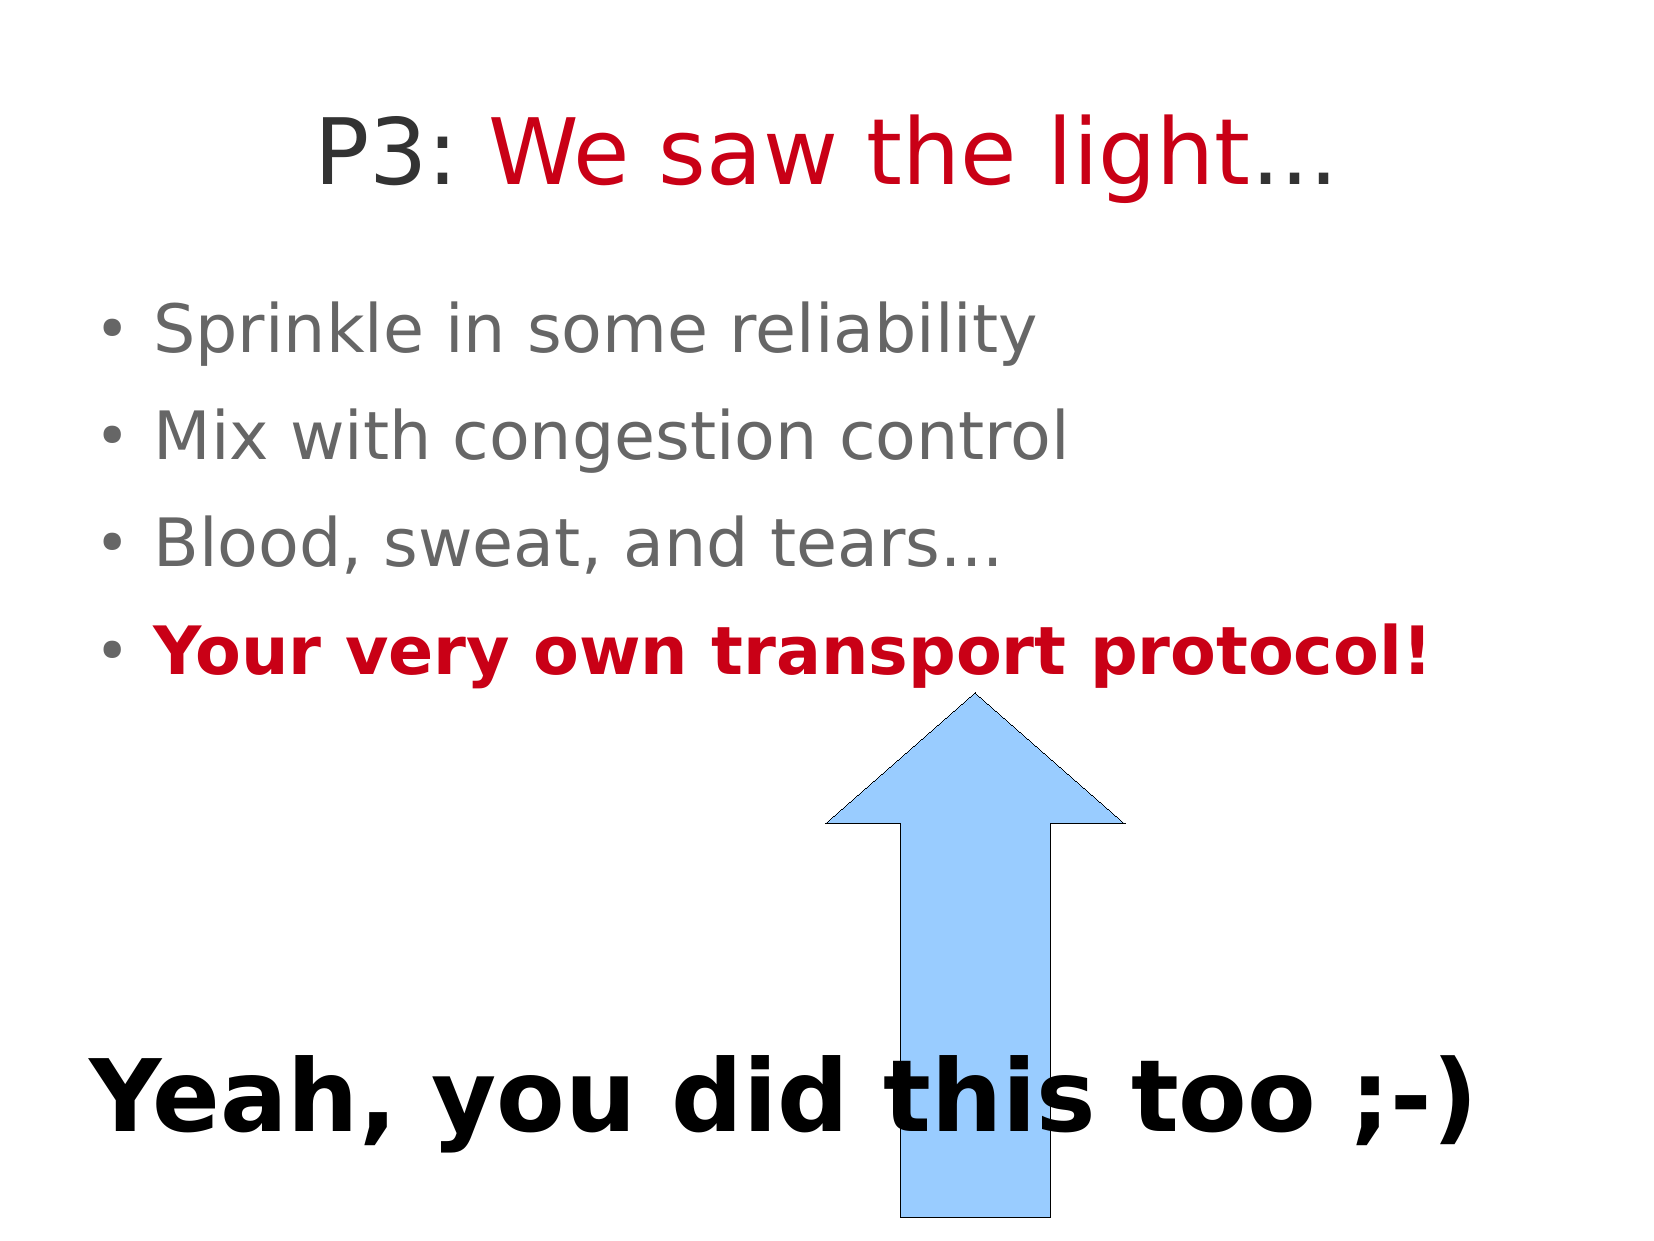

# P3: We saw the light...
Sprinkle in some reliability
Mix with congestion control
Blood, sweat, and tears...
Your very own transport protocol!
Yeah, you did this too ;-)